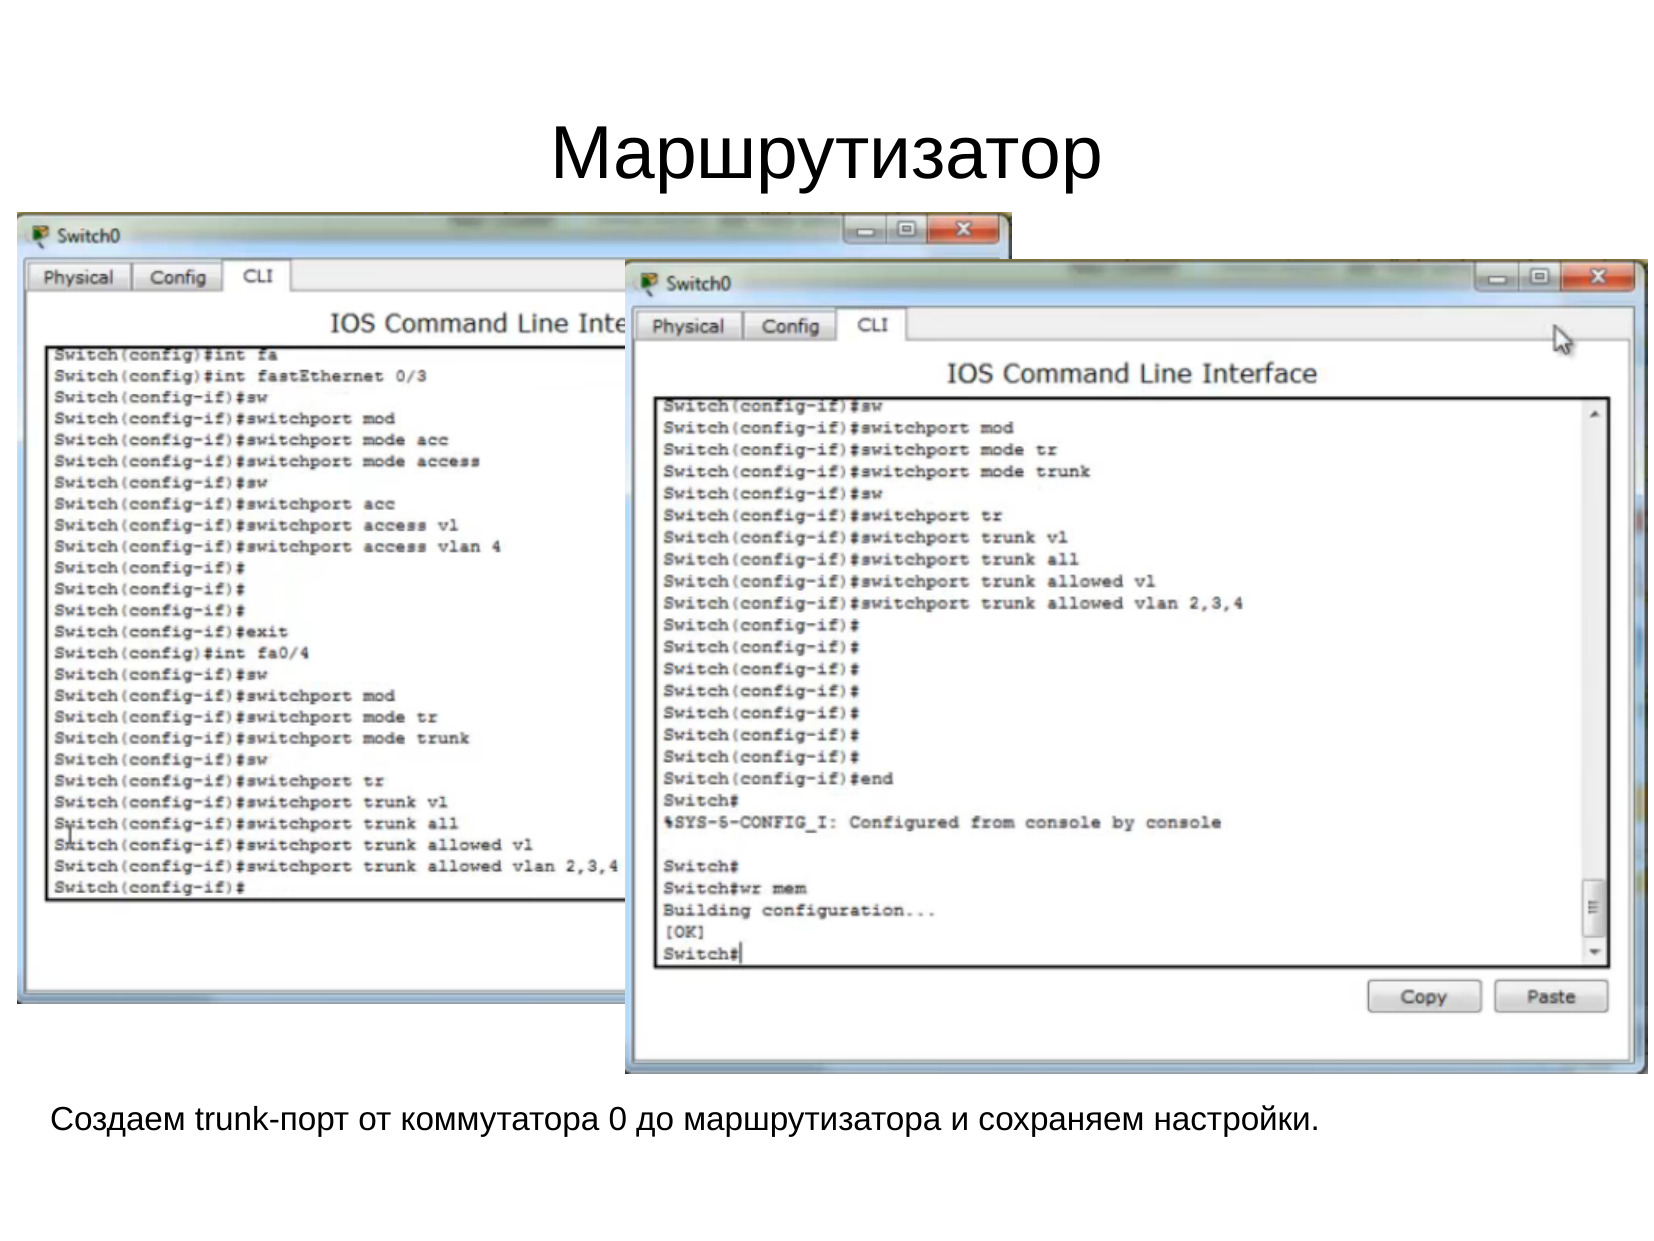

# Маршрутизатор
Создаем trunk-порт от коммутатора 0 до маршрутизатора и сохраняем настройки.